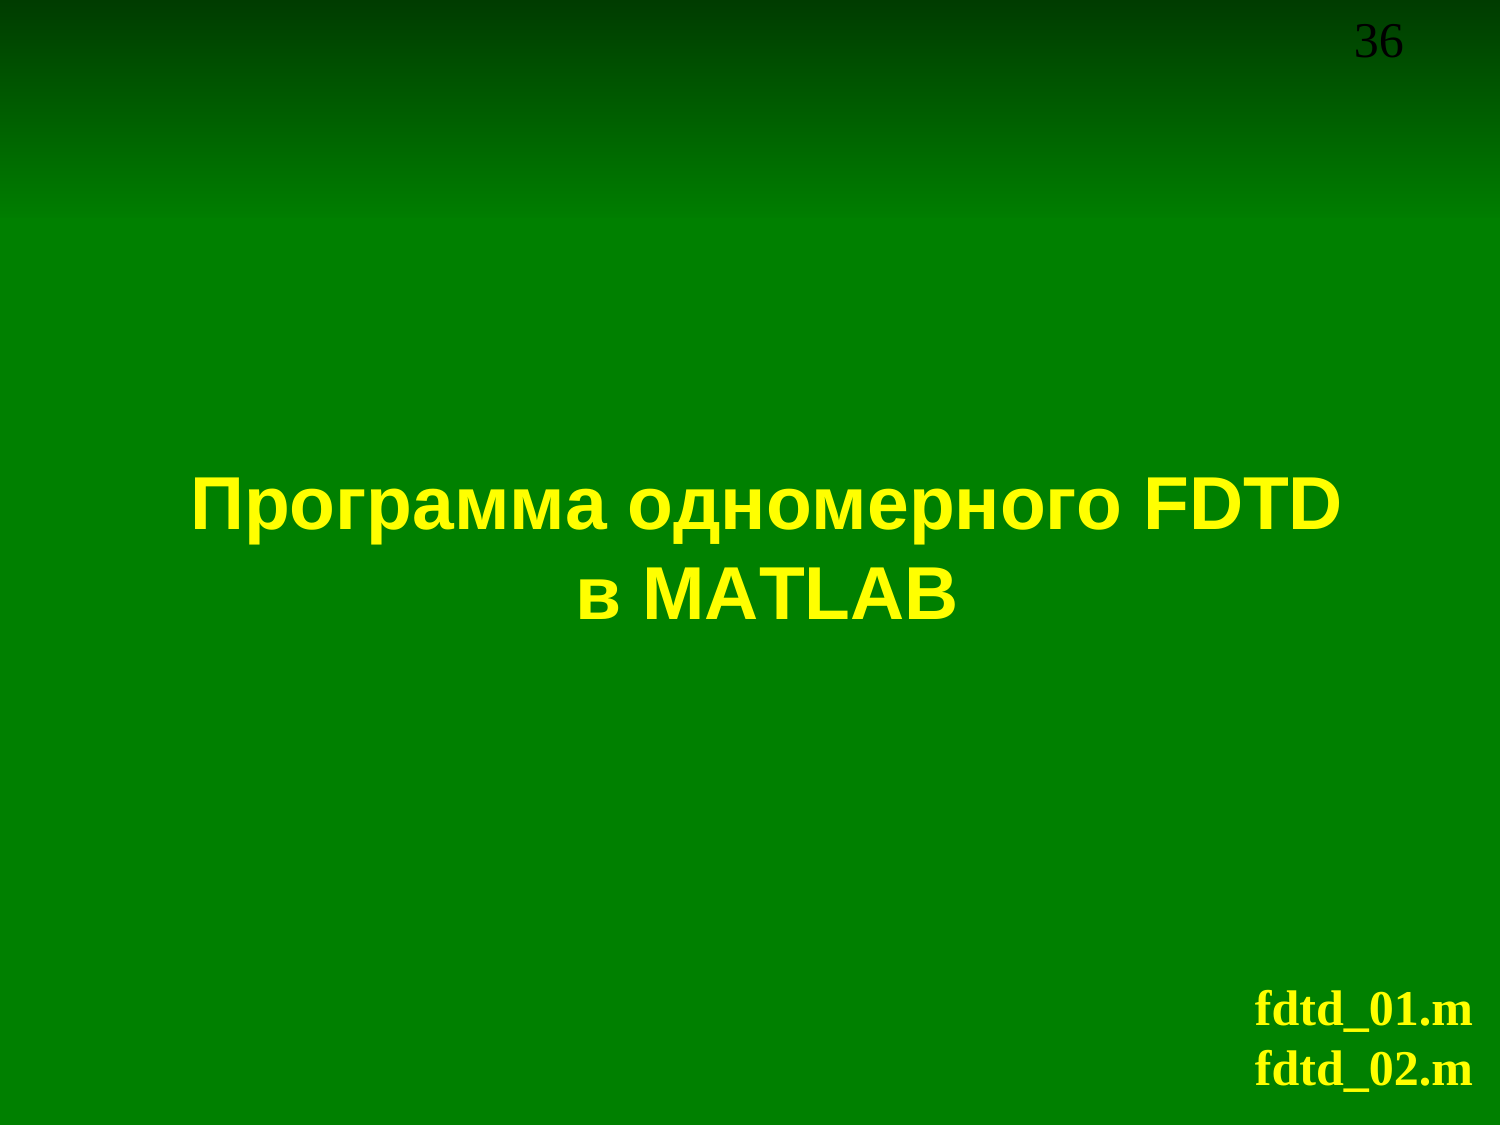

# Программа одномерного FDTD в MATLAB
fdtd_01.m
fdtd_02.m